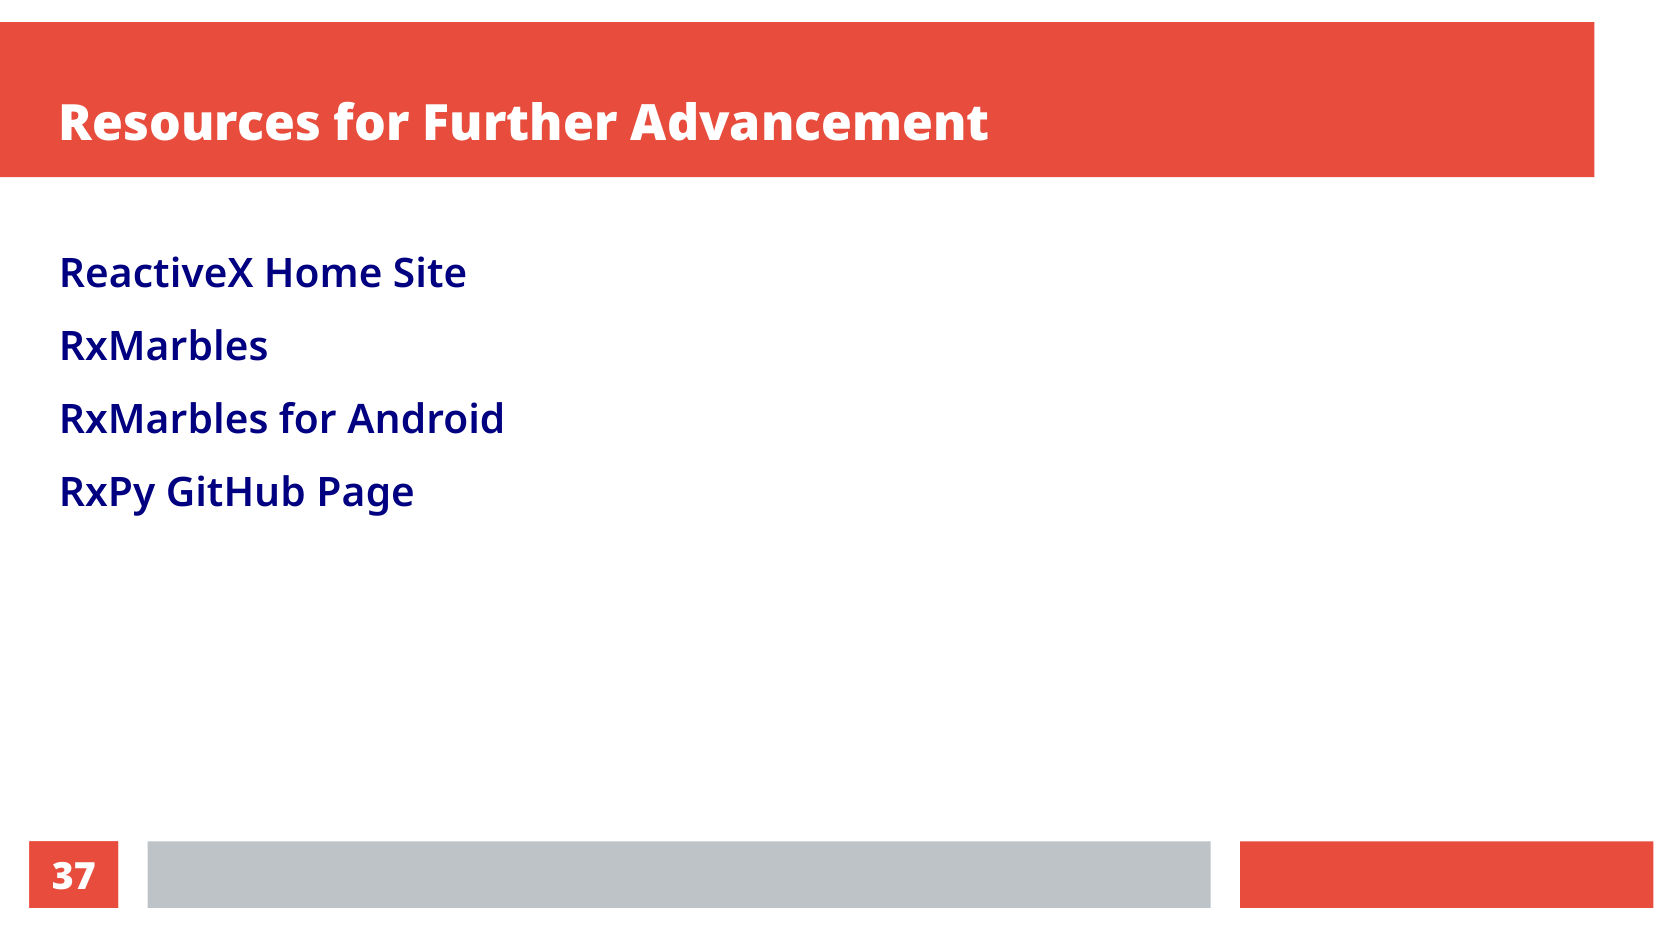

# Resources for Further Advancement
ReactiveX Home Site
RxMarbles
RxMarbles for Android
RxPy GitHub Page
37